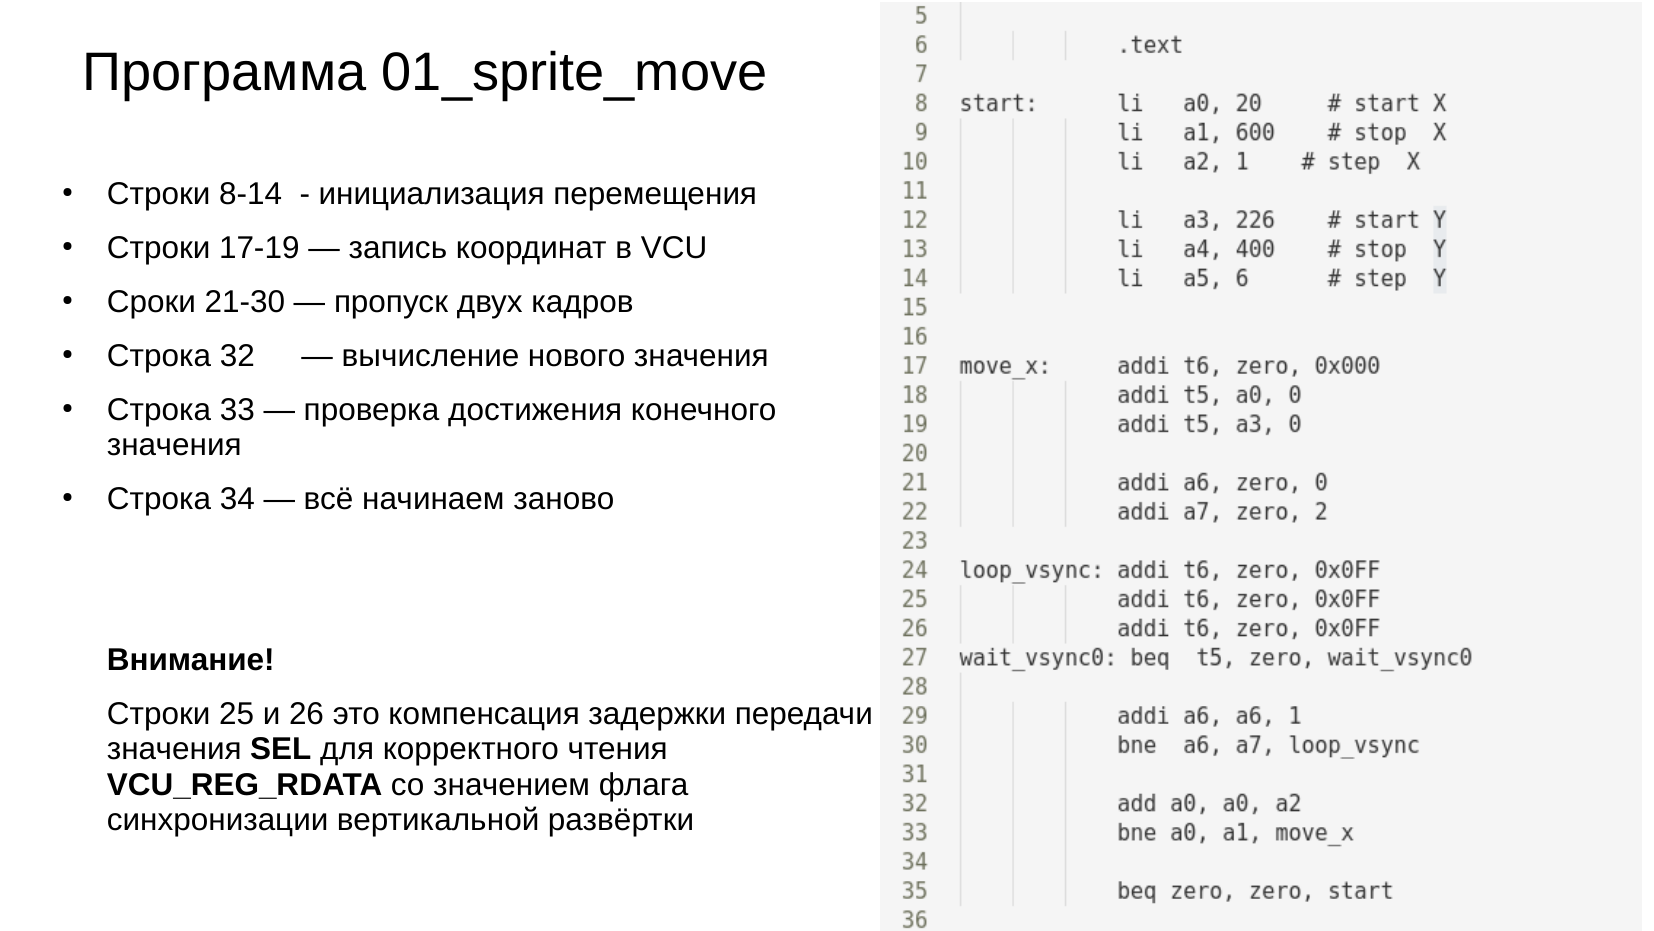

# Программа 01_sprite_move
Строки 8-14 - инициализация перемещения
Строки 17-19 — запись координат в VCU
Сроки 21-30 — пропуск двух кадров
Строка 32	 — вычисление нового значения
Строка 33 — проверка достижения конечного значения
Строка 34 — всё начинаем заново
Внимание!
Строки 25 и 26 это компенсация задержки передачи значения SEL для корректного чтения VCU_REG_RDATA со значением флага синхронизации вертикальной развёртки